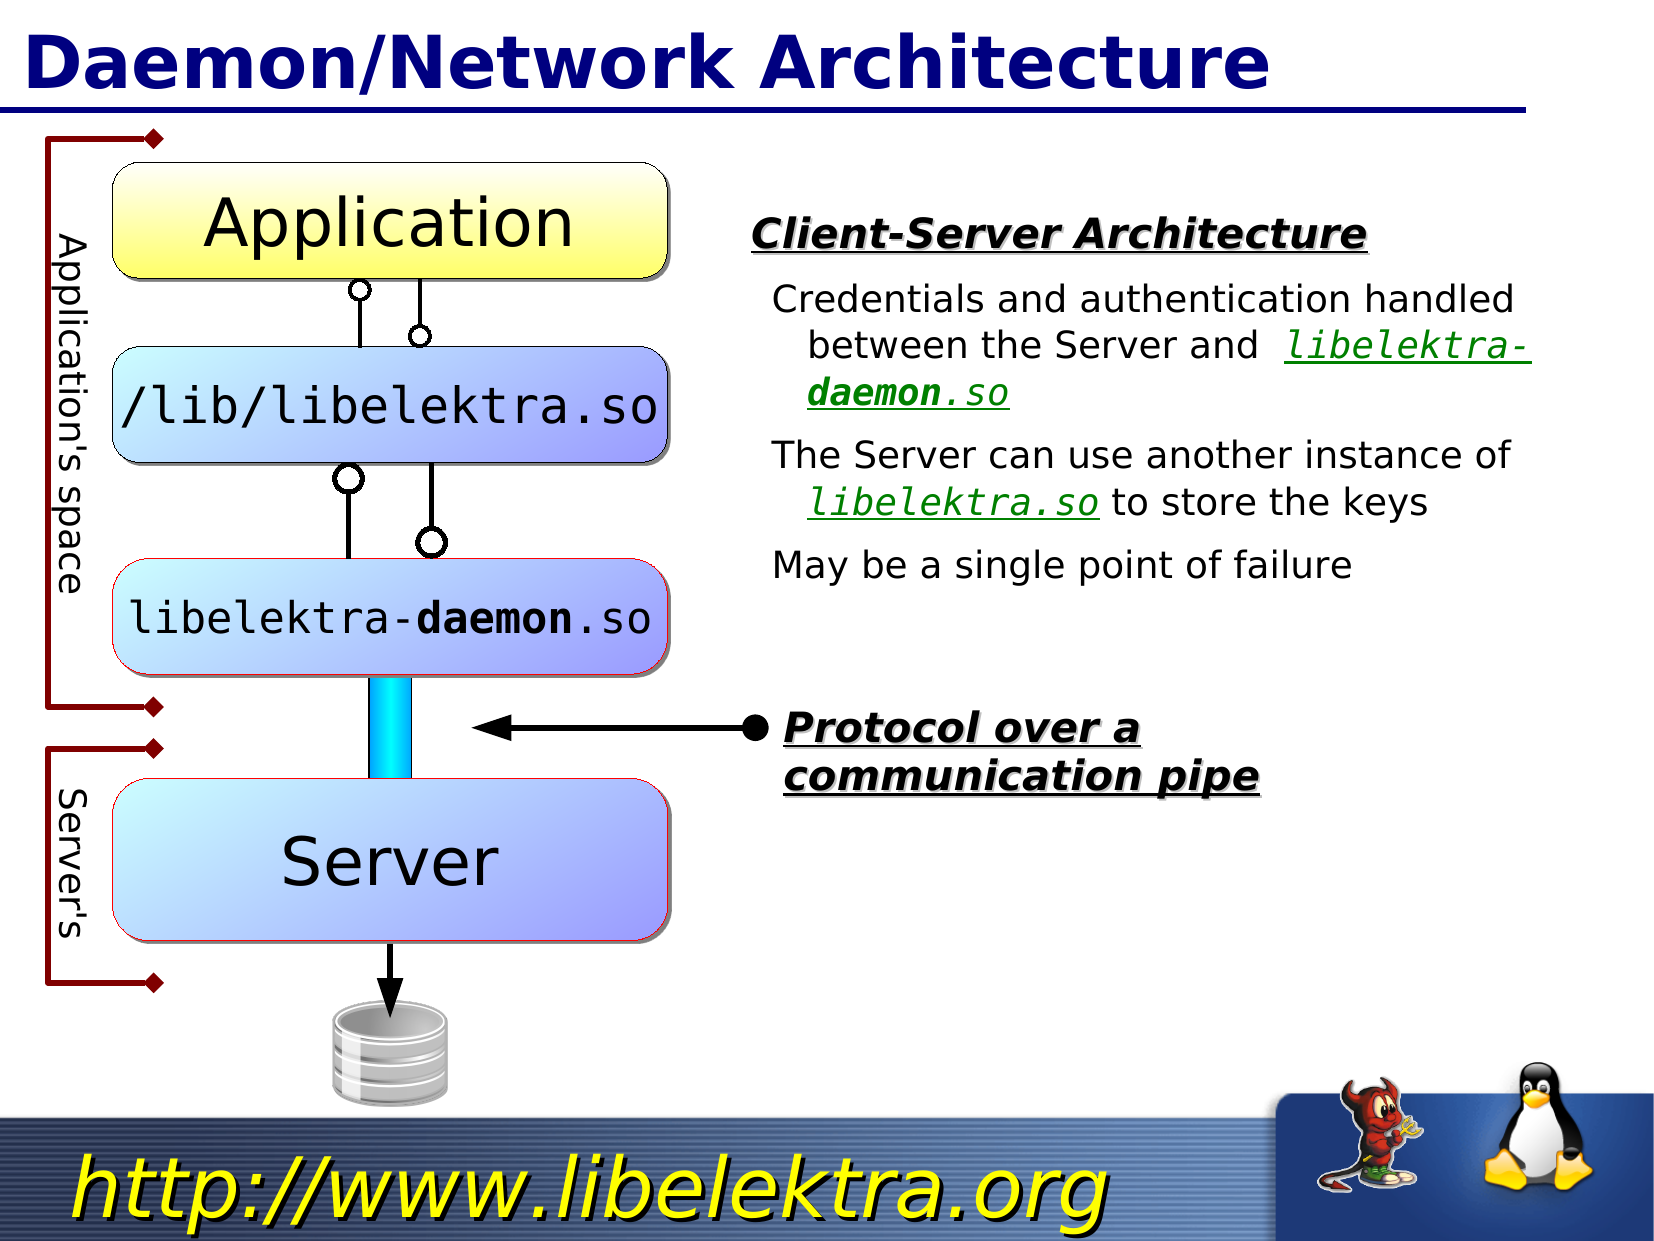

Daemon/Network Architecture
Application
Client-Server Architecture
Credentials and authentication handled between the Server and libelektra-daemon.so
The Server can use another instance of libelektra.so to store the keys
May be a single point of failure
/lib/libelektra.so
Application's space
libelektra-daemon.so
# Protocol over a communication pipe
Server
Server's